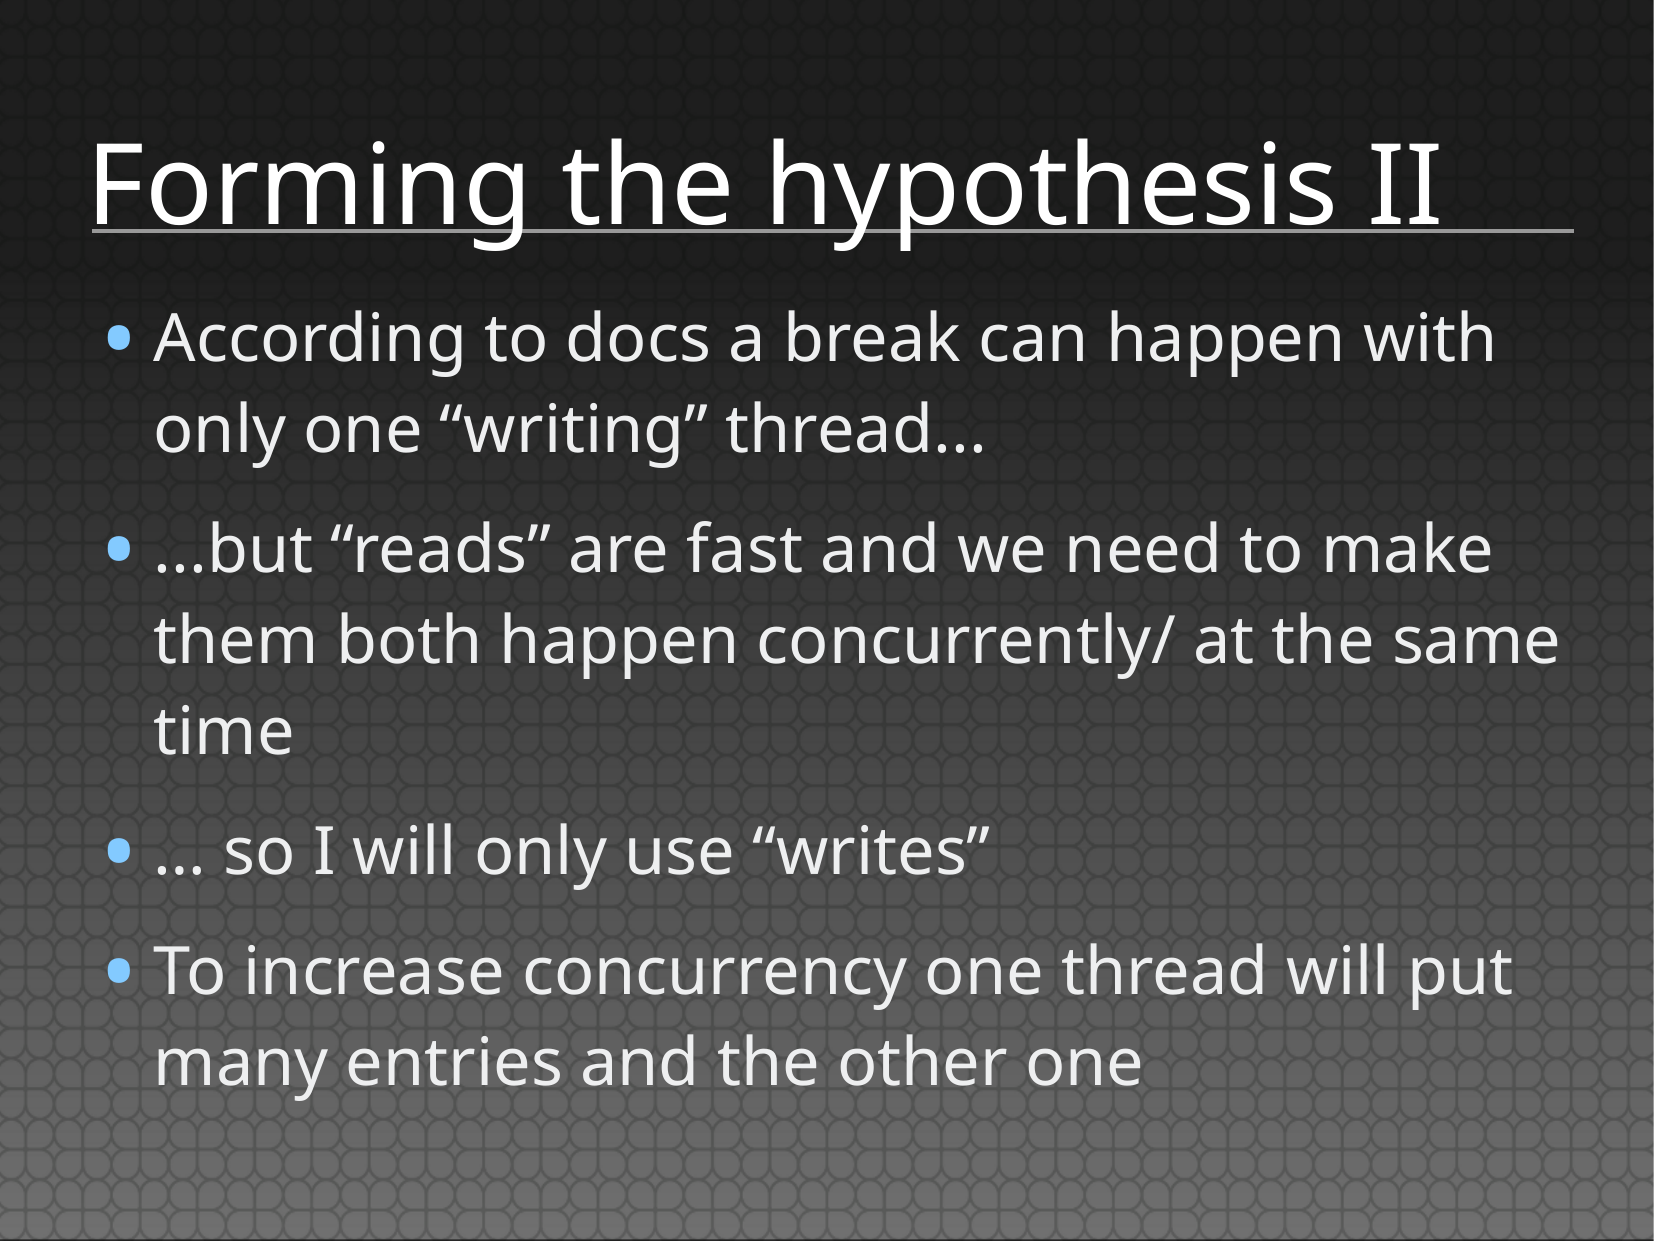

# Forming the hypothesis II
According to docs a break can happen with only one “writing” thread...
...but “reads” are fast and we need to make them both happen concurrently/ at the same time
… so I will only use “writes”
To increase concurrency one thread will put many entries and the other one